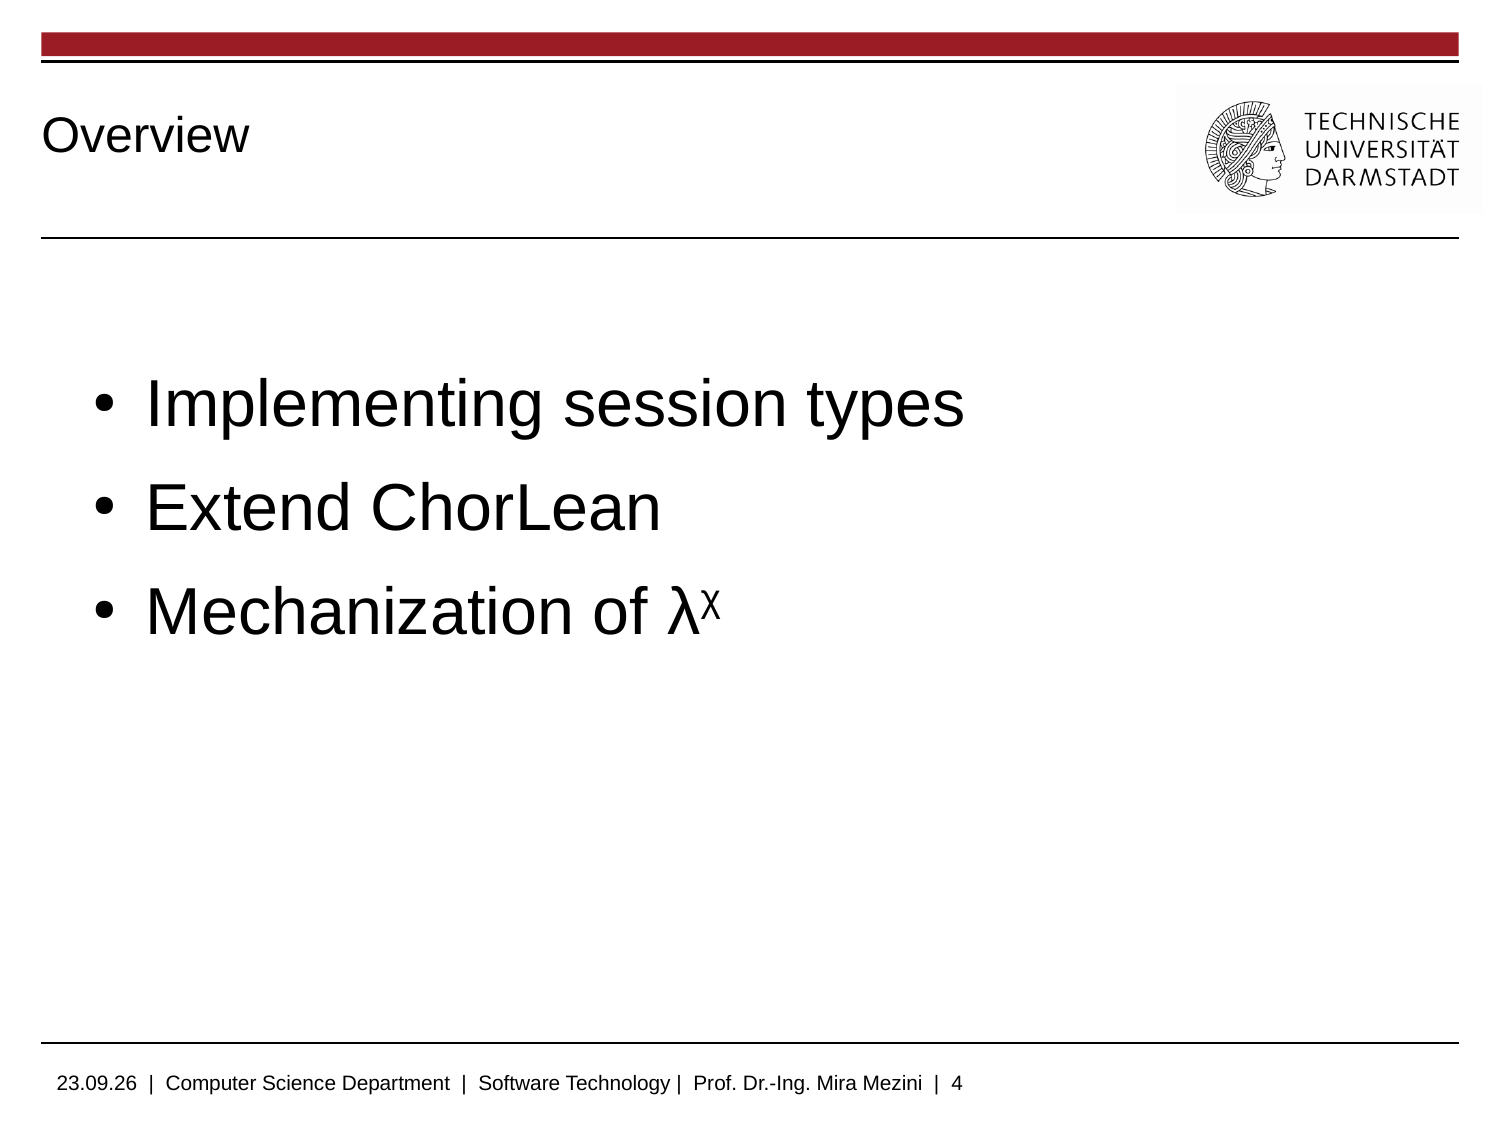

# Overview
Implementing session types
Extend ChorLean
Mechanization of λχ